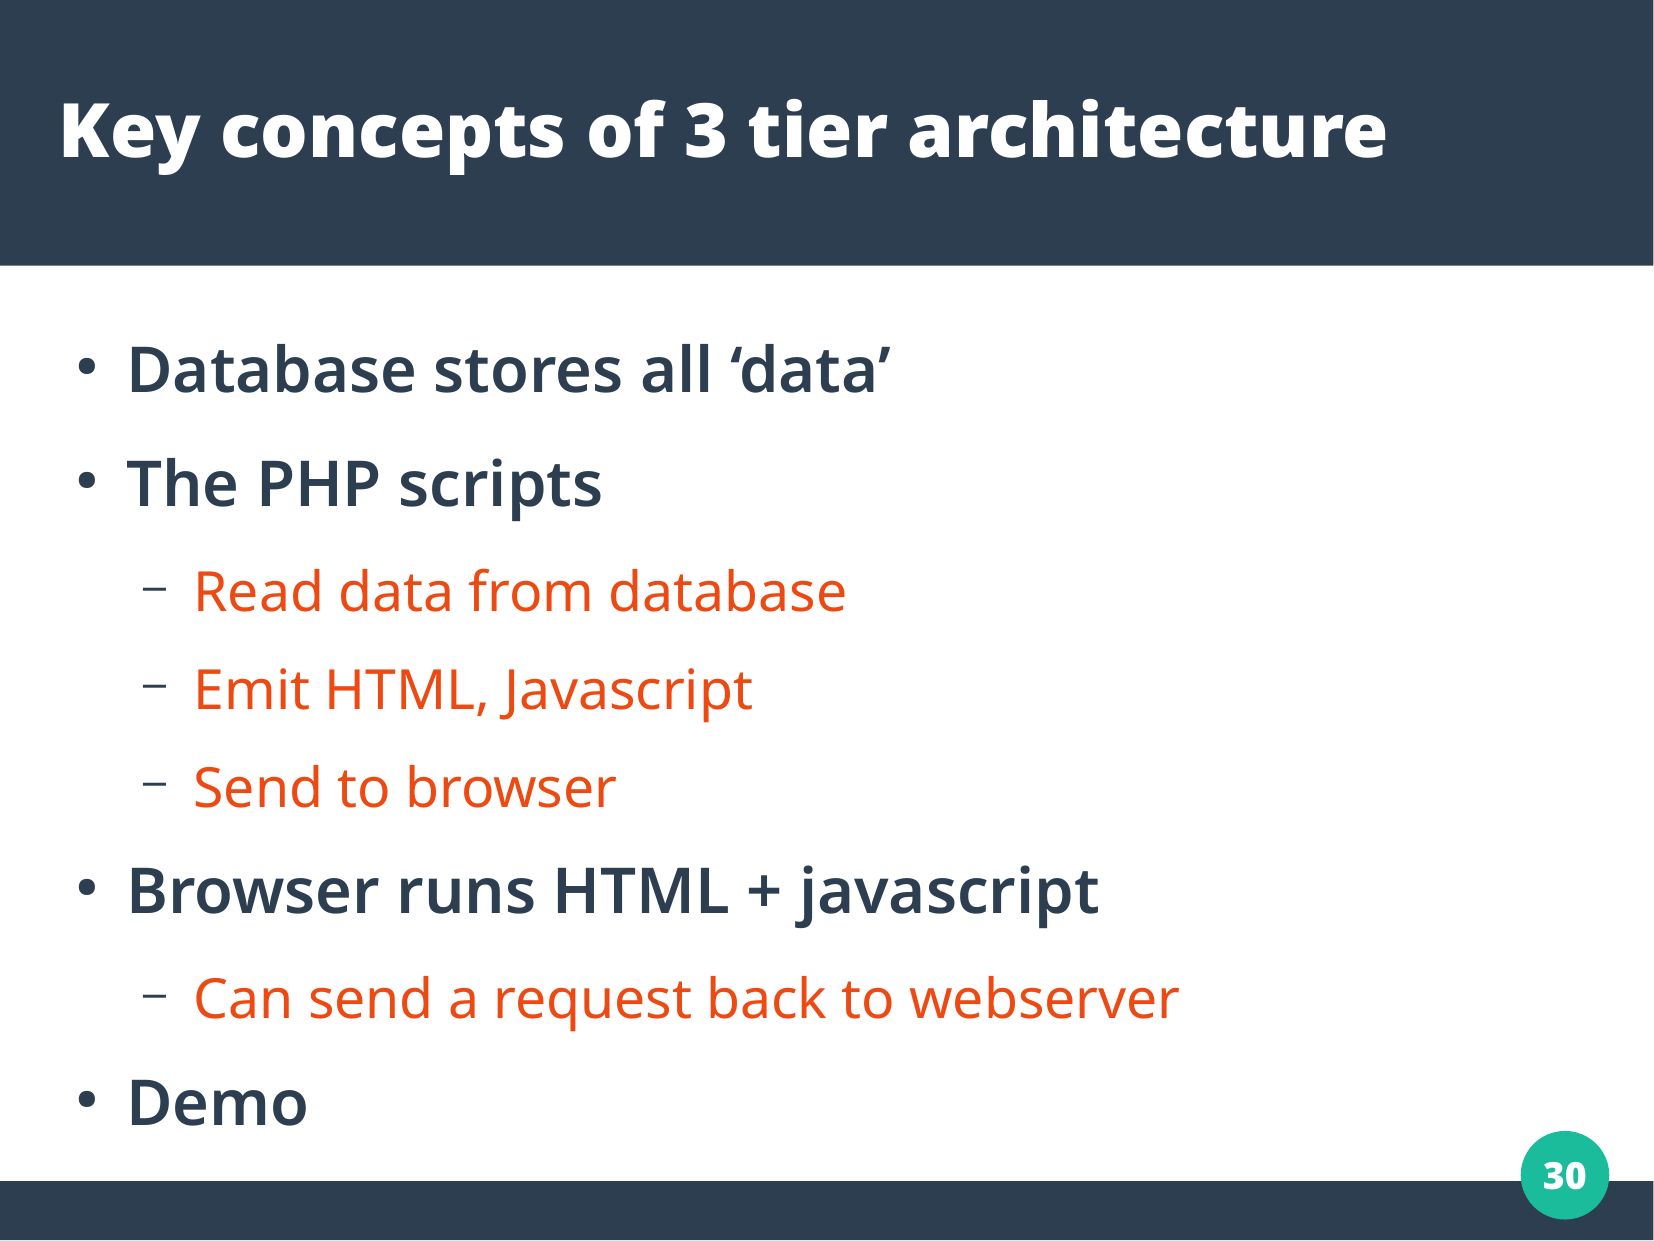

# Key concepts of 3 tier architecture
Database stores all ‘data’
The PHP scripts
Read data from database
Emit HTML, Javascript
Send to browser
Browser runs HTML + javascript
Can send a request back to webserver
Demo
30